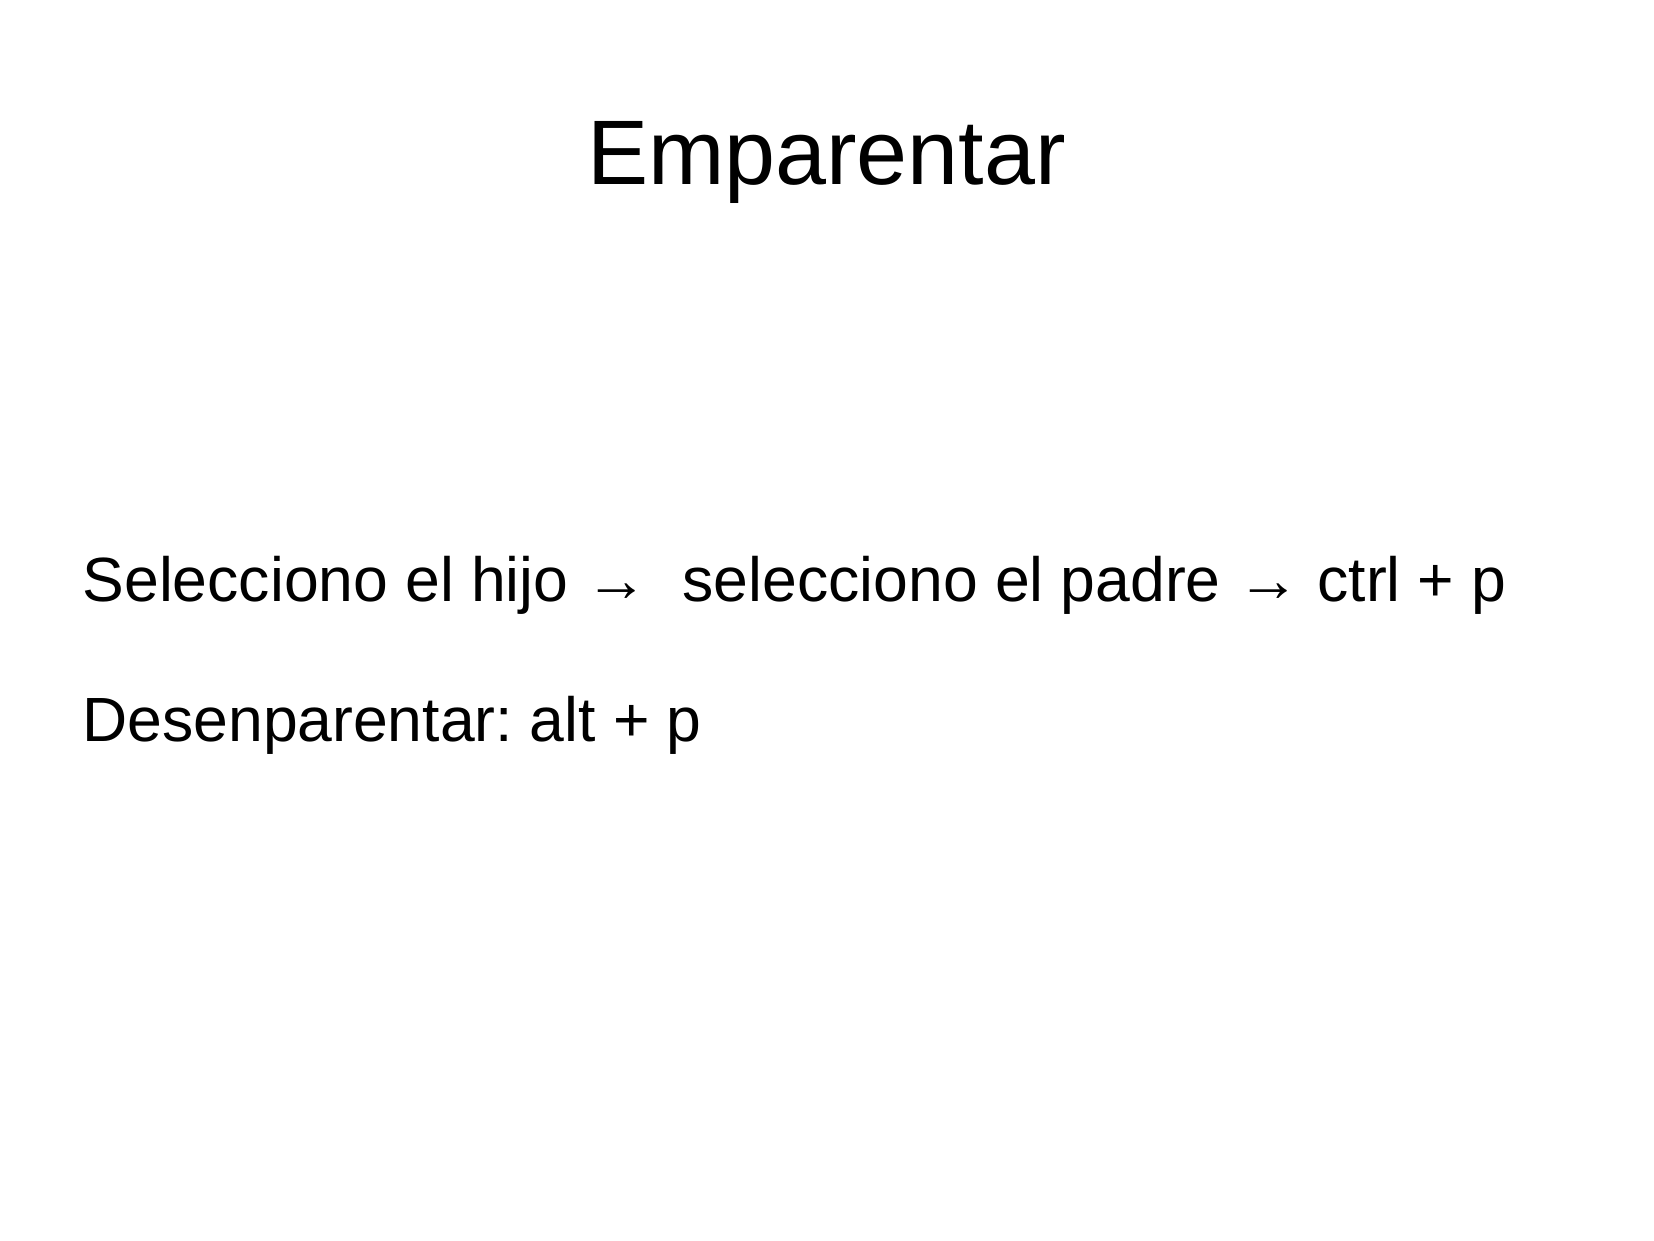

# Emparentar
Selecciono el hijo → selecciono el padre → ctrl + p
Desenparentar: alt + p